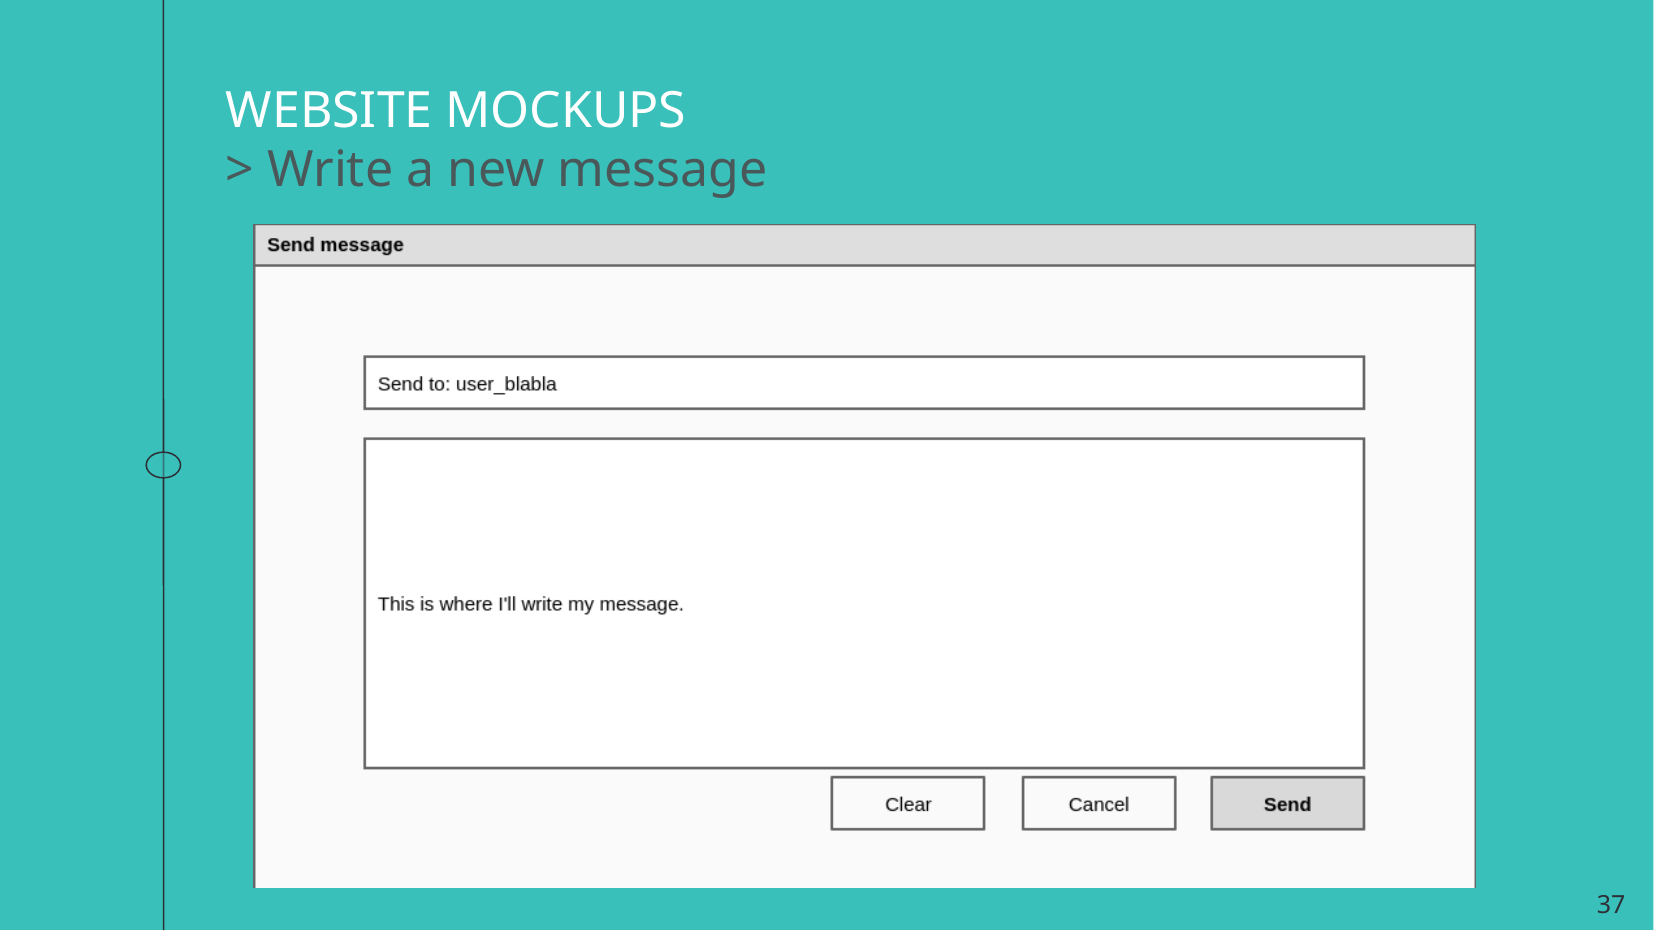

WEBSITE MOCKUPS
# > Write a new message